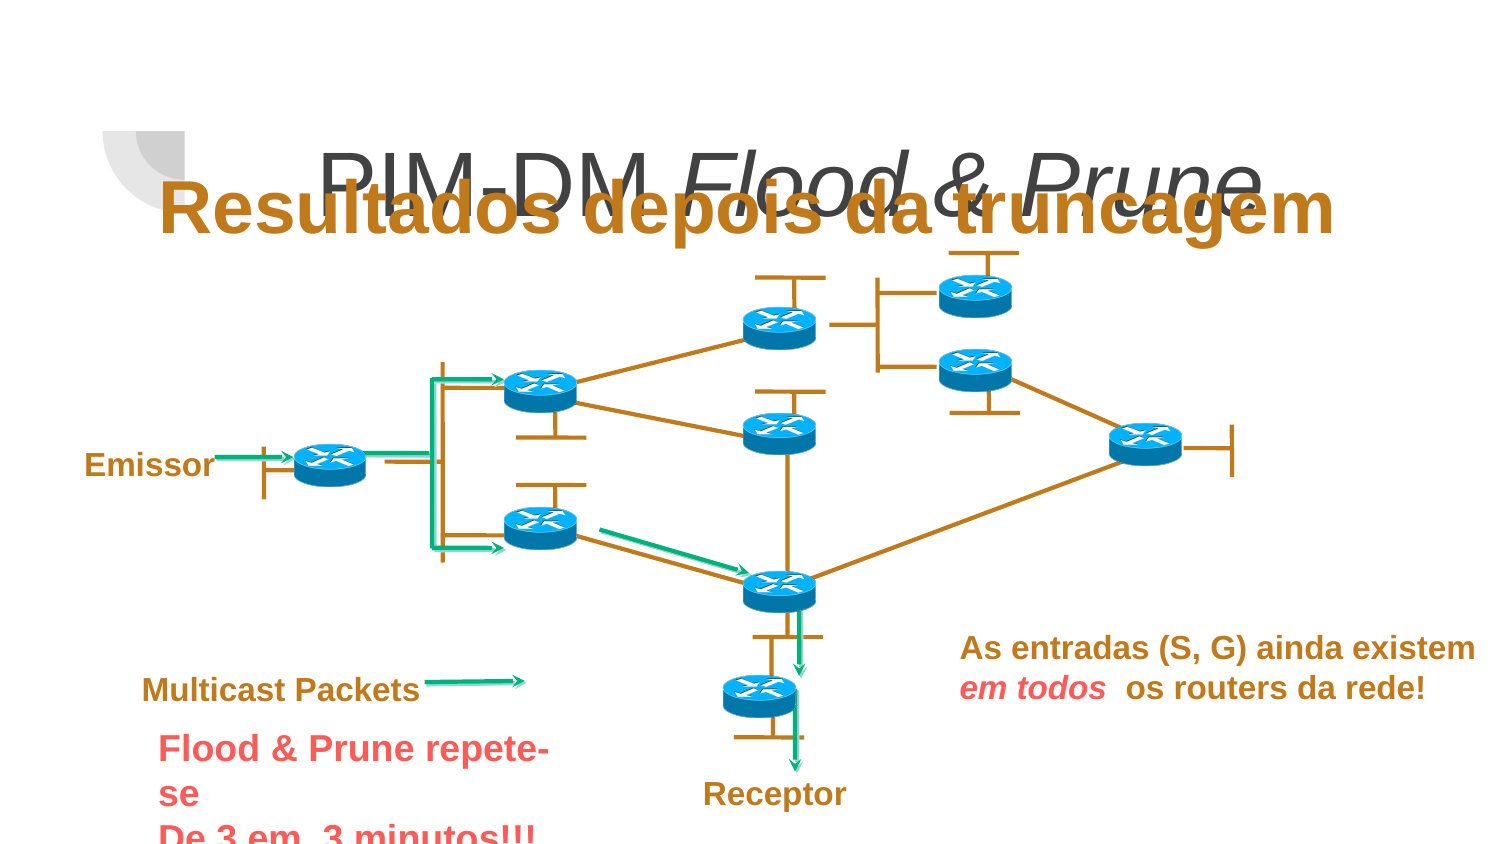

# PIM-DM Flood & Prune
Resultados depois da truncagem
Emissor
As entradas (S, G) ainda existem
em todos os routers da rede!
Multicast Packets
Flood & Prune repete-se
De 3 em 3 minutos!!!
Receptor